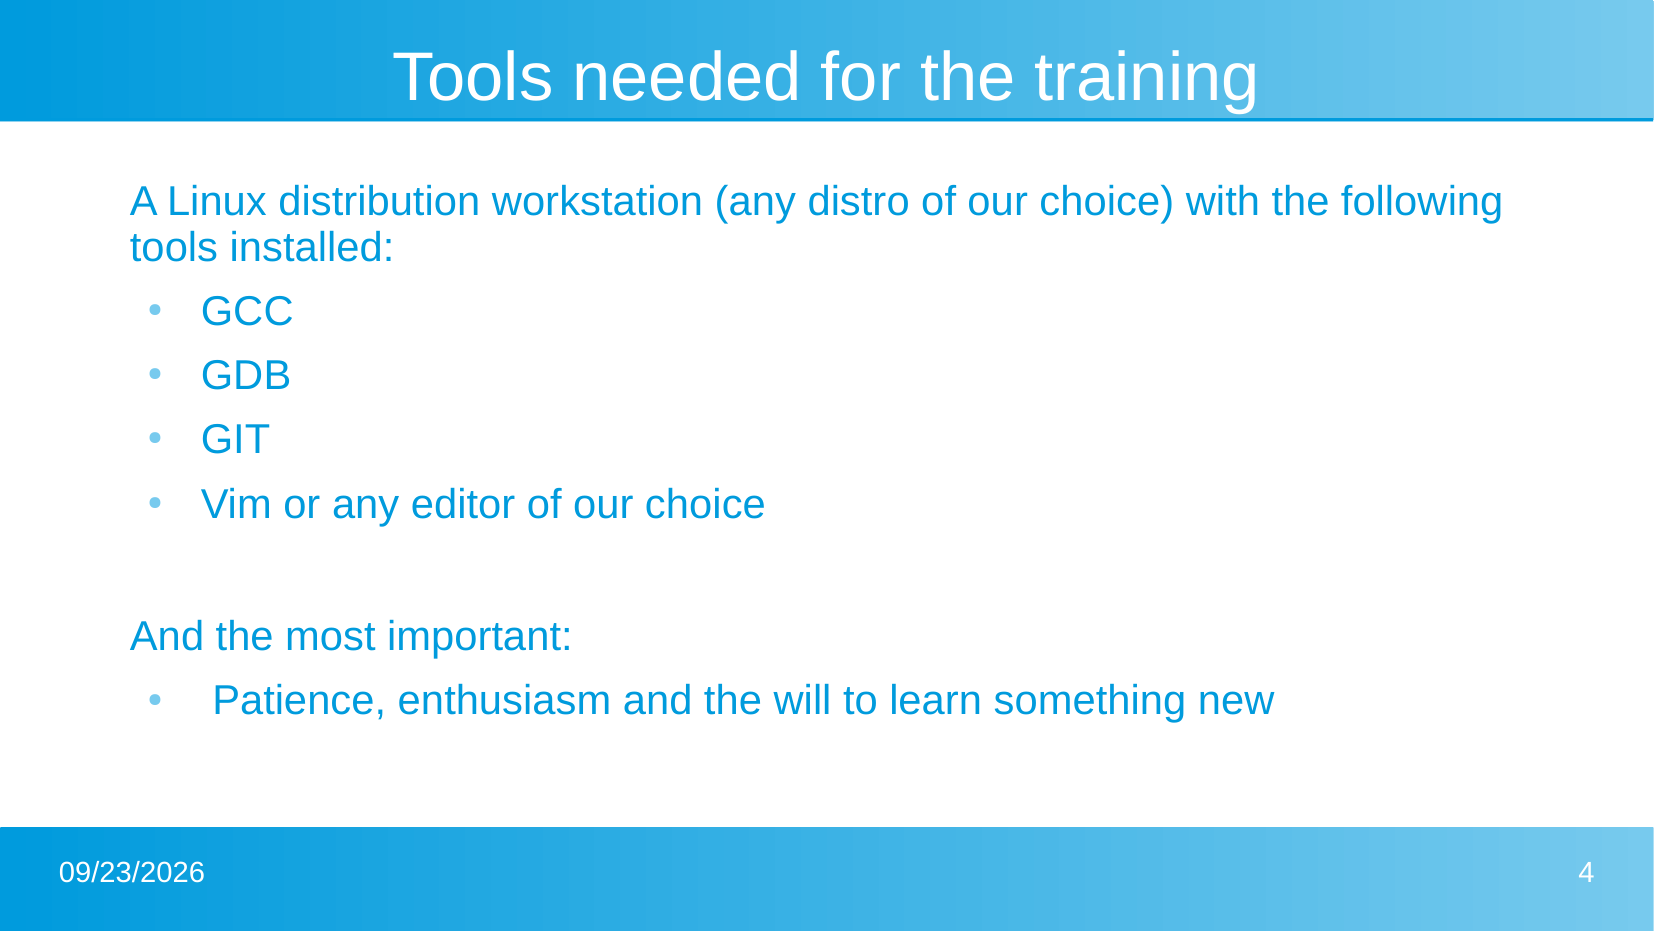

# Tools needed for the training
A Linux distribution workstation (any distro of our choice) with the following tools installed:
GCC
GDB
GIT
Vim or any editor of our choice
And the most important:
 Patience, enthusiasm and the will to learn something new
4